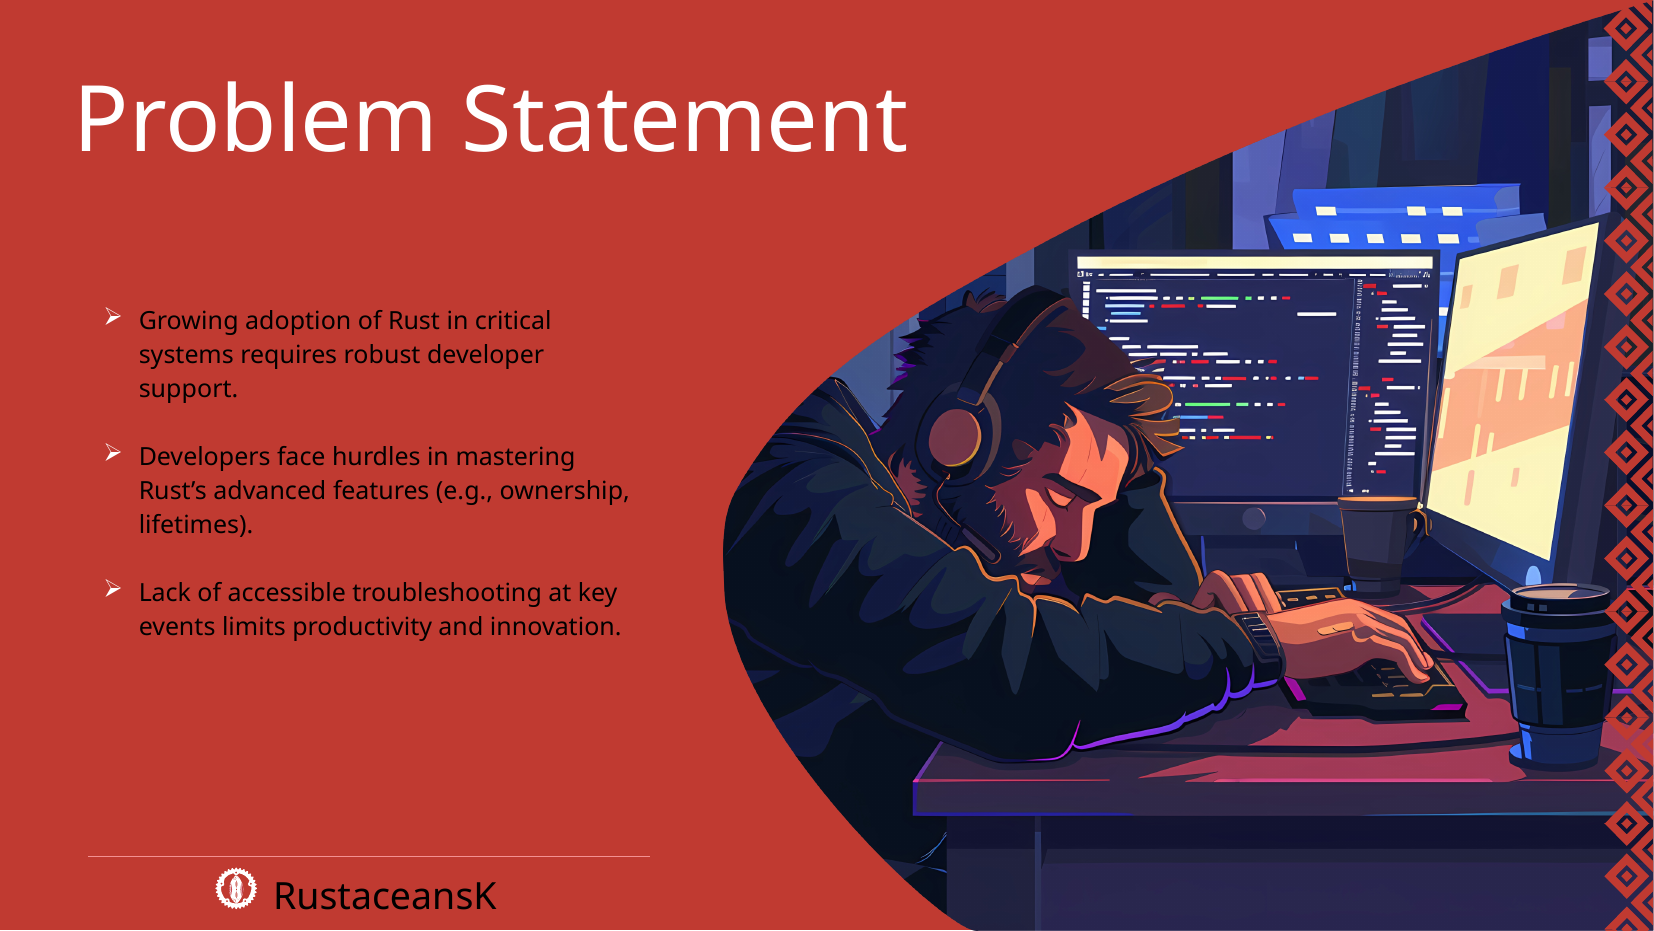

Problem Statement
Growing adoption of Rust in critical systems requires robust developer support.
Developers face hurdles in mastering Rust’s advanced features (e.g., ownership, lifetimes).
Lack of accessible troubleshooting at key events limits productivity and innovation.
RustaceansKenya